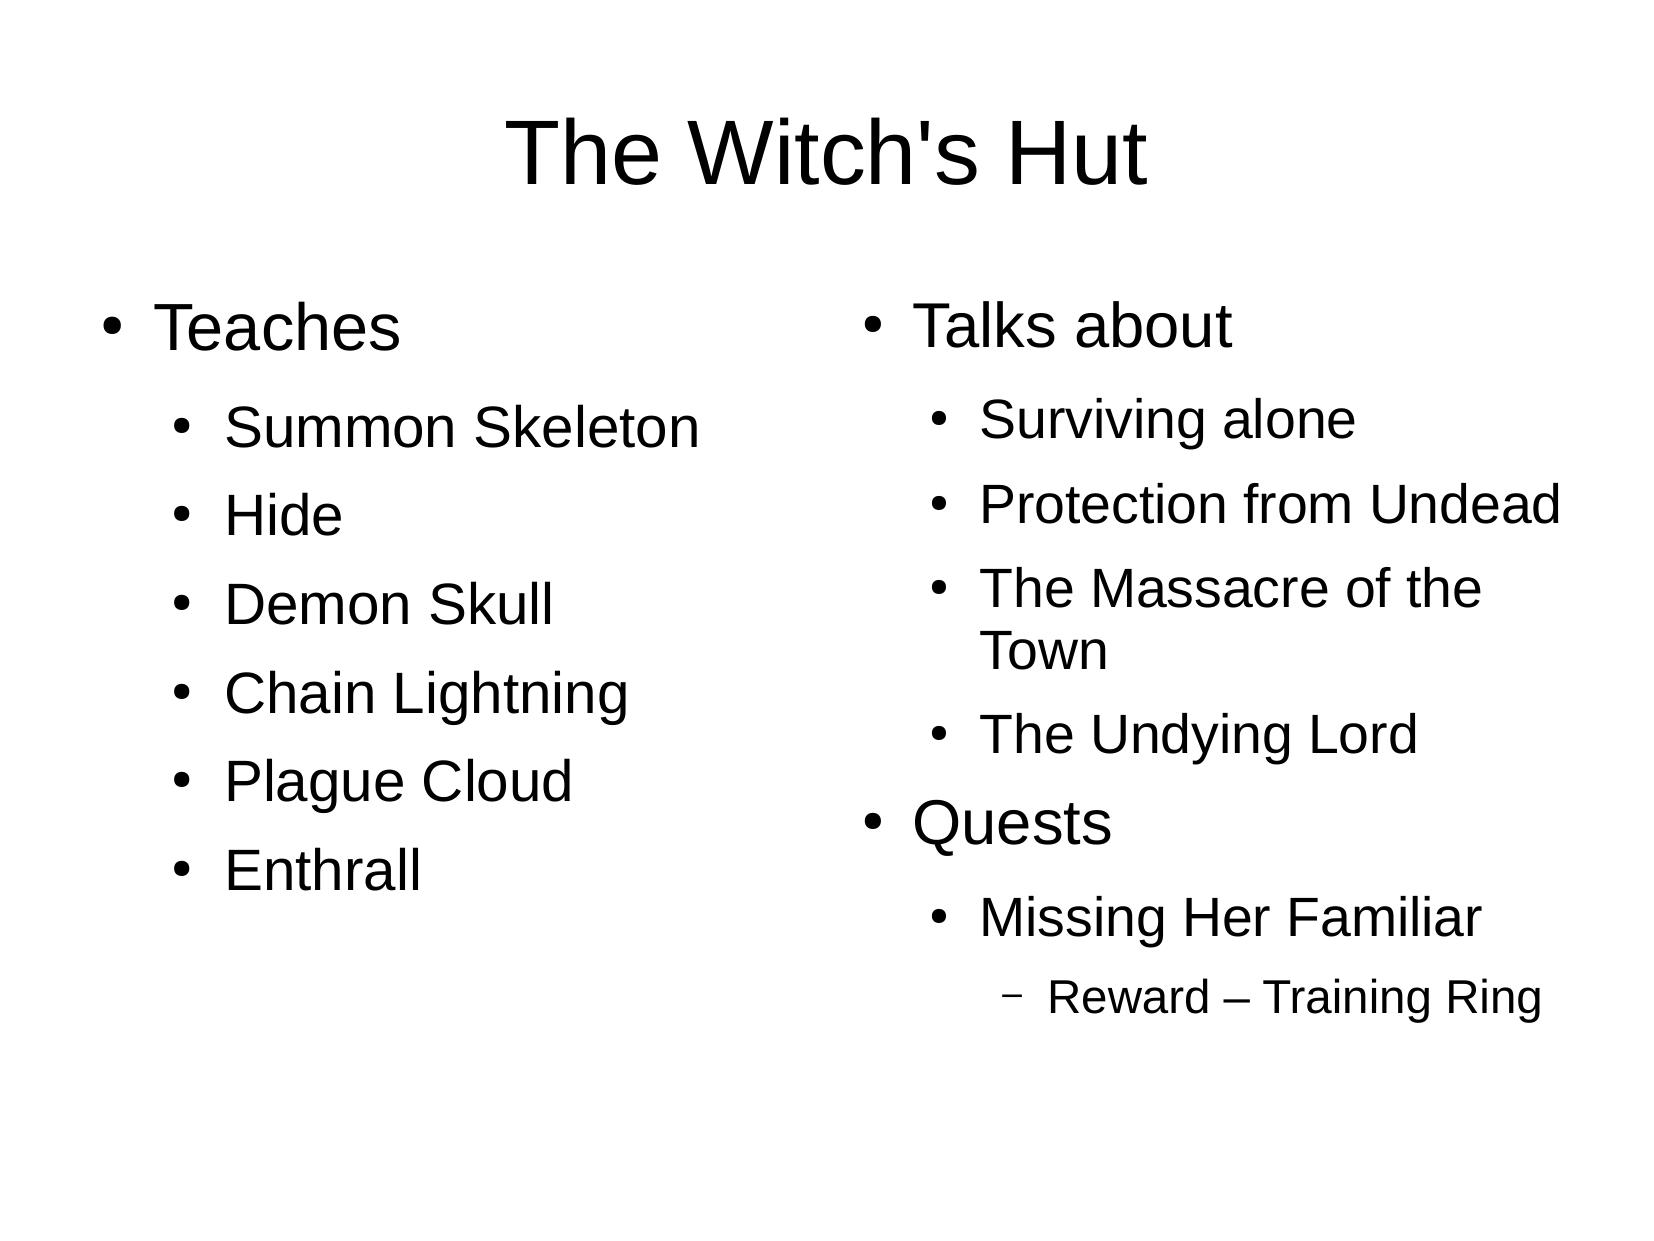

# The Witch's Hut
Teaches
Summon Skeleton
Hide
Demon Skull
Chain Lightning
Plague Cloud
Enthrall
Talks about
Surviving alone
Protection from Undead
The Massacre of the Town
The Undying Lord
Quests
Missing Her Familiar
Reward – Training Ring